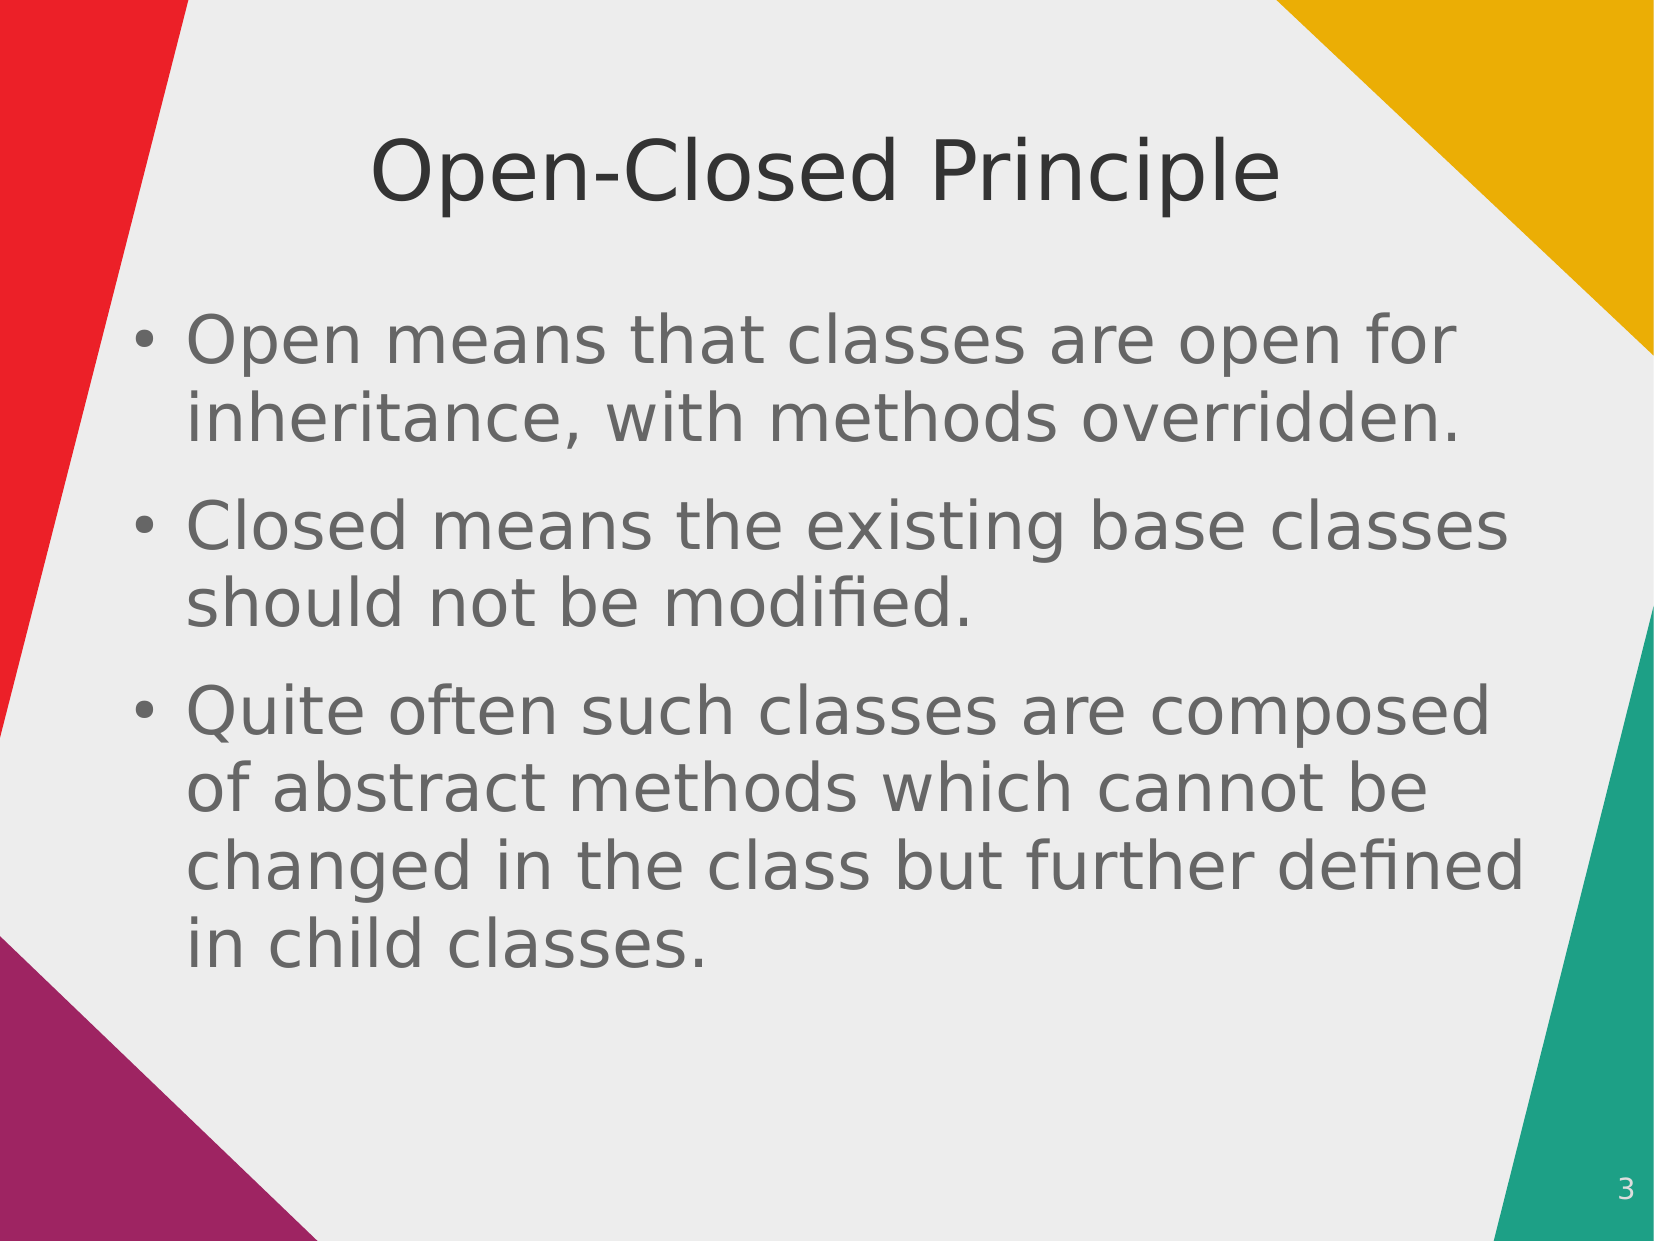

# Open-Closed Principle
Open means that classes are open for inheritance, with methods overridden.
Closed means the existing base classes should not be modified.
Quite often such classes are composed of abstract methods which cannot be changed in the class but further defined in child classes.
3